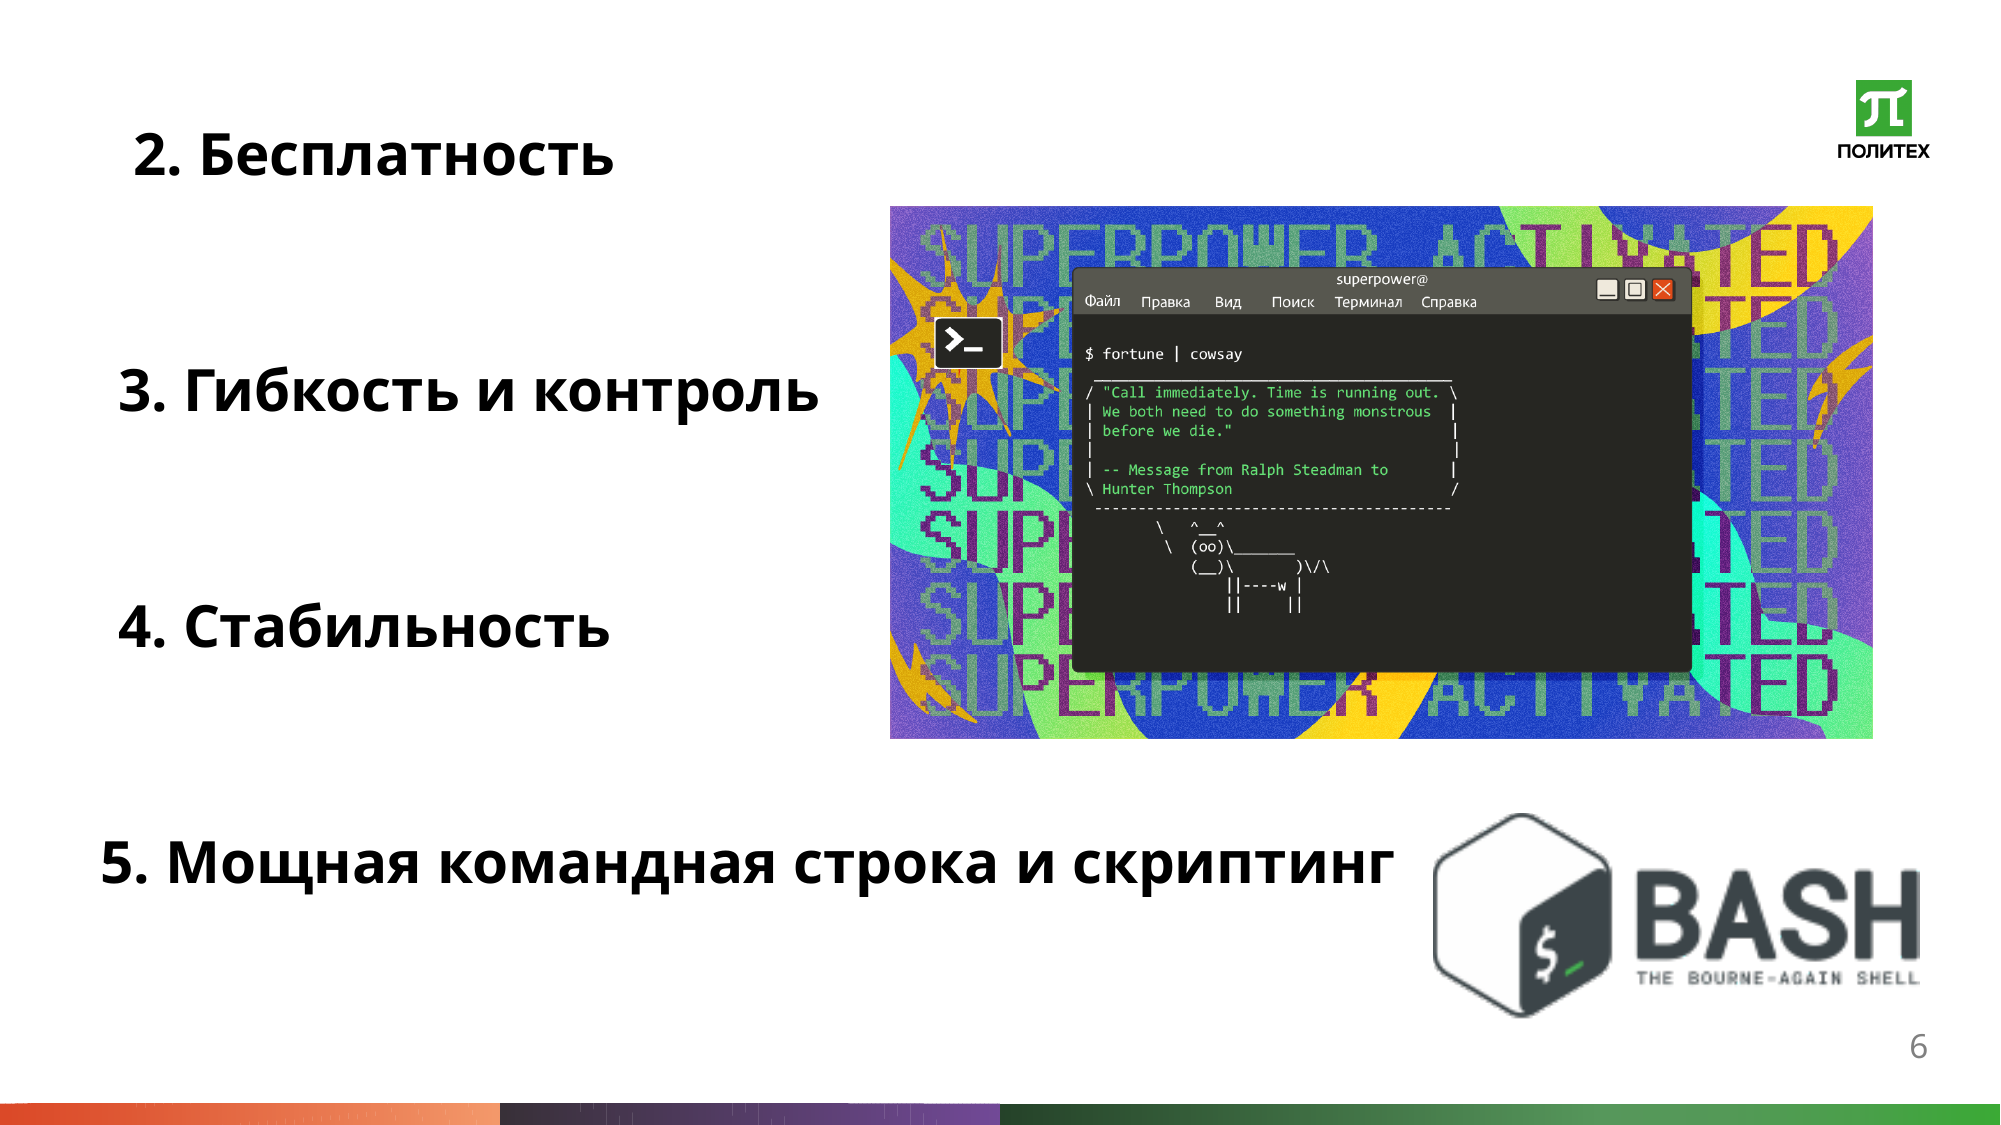

2. Бесплатность
3. Гибкость и контроль
4. Стабильность
5. Мощная командная строка и скриптинг